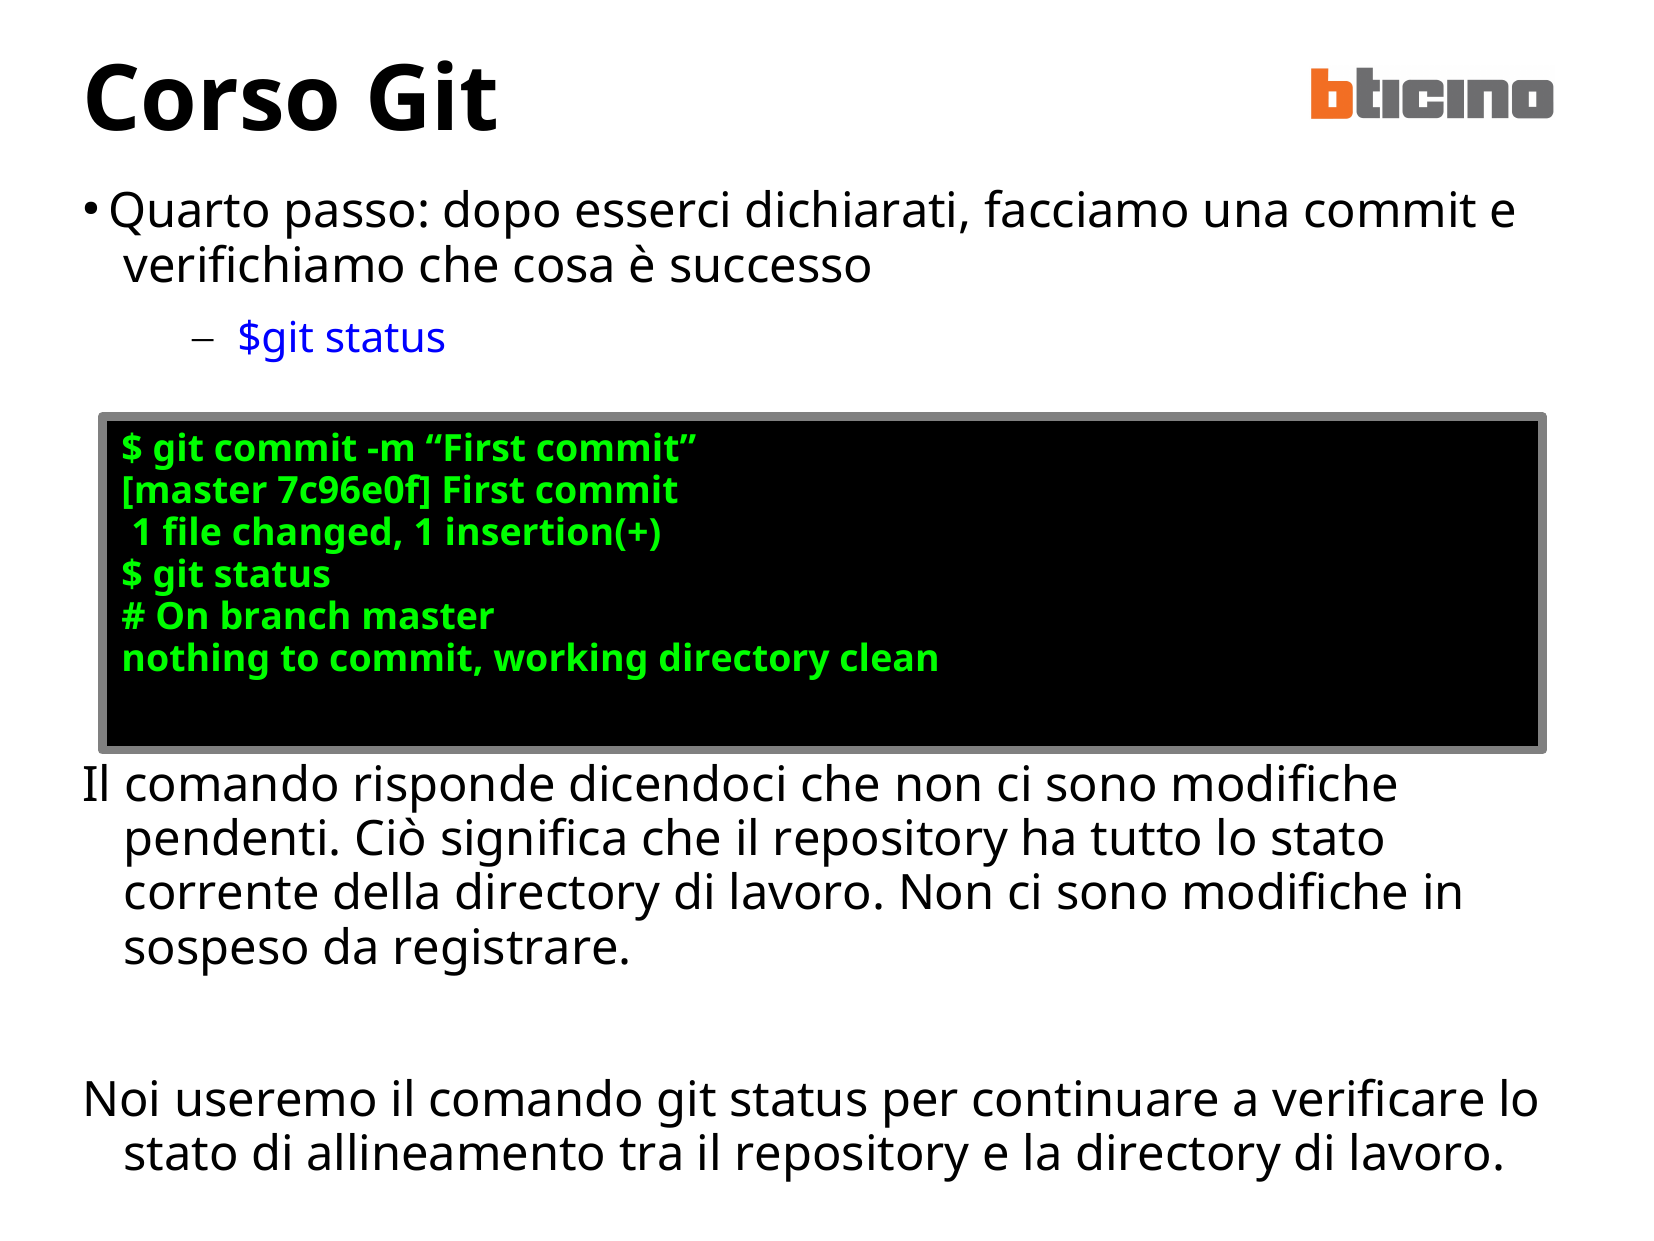

# Corso Git
 Quarto passo: dopo esserci dichiarati, facciamo una commit e verifichiamo che cosa è successo
 $git status
Il comando risponde dicendoci che non ci sono modifiche pendenti. Ciò significa che il repository ha tutto lo stato corrente della directory di lavoro. Non ci sono modifiche in sospeso da registrare.
Noi useremo il comando git status per continuare a verificare lo stato di allineamento tra il repository e la directory di lavoro.
$ git commit -m “First commit”
[master 7c96e0f] First commit
 1 file changed, 1 insertion(+)
$ git status
# On branch master
nothing to commit, working directory clean